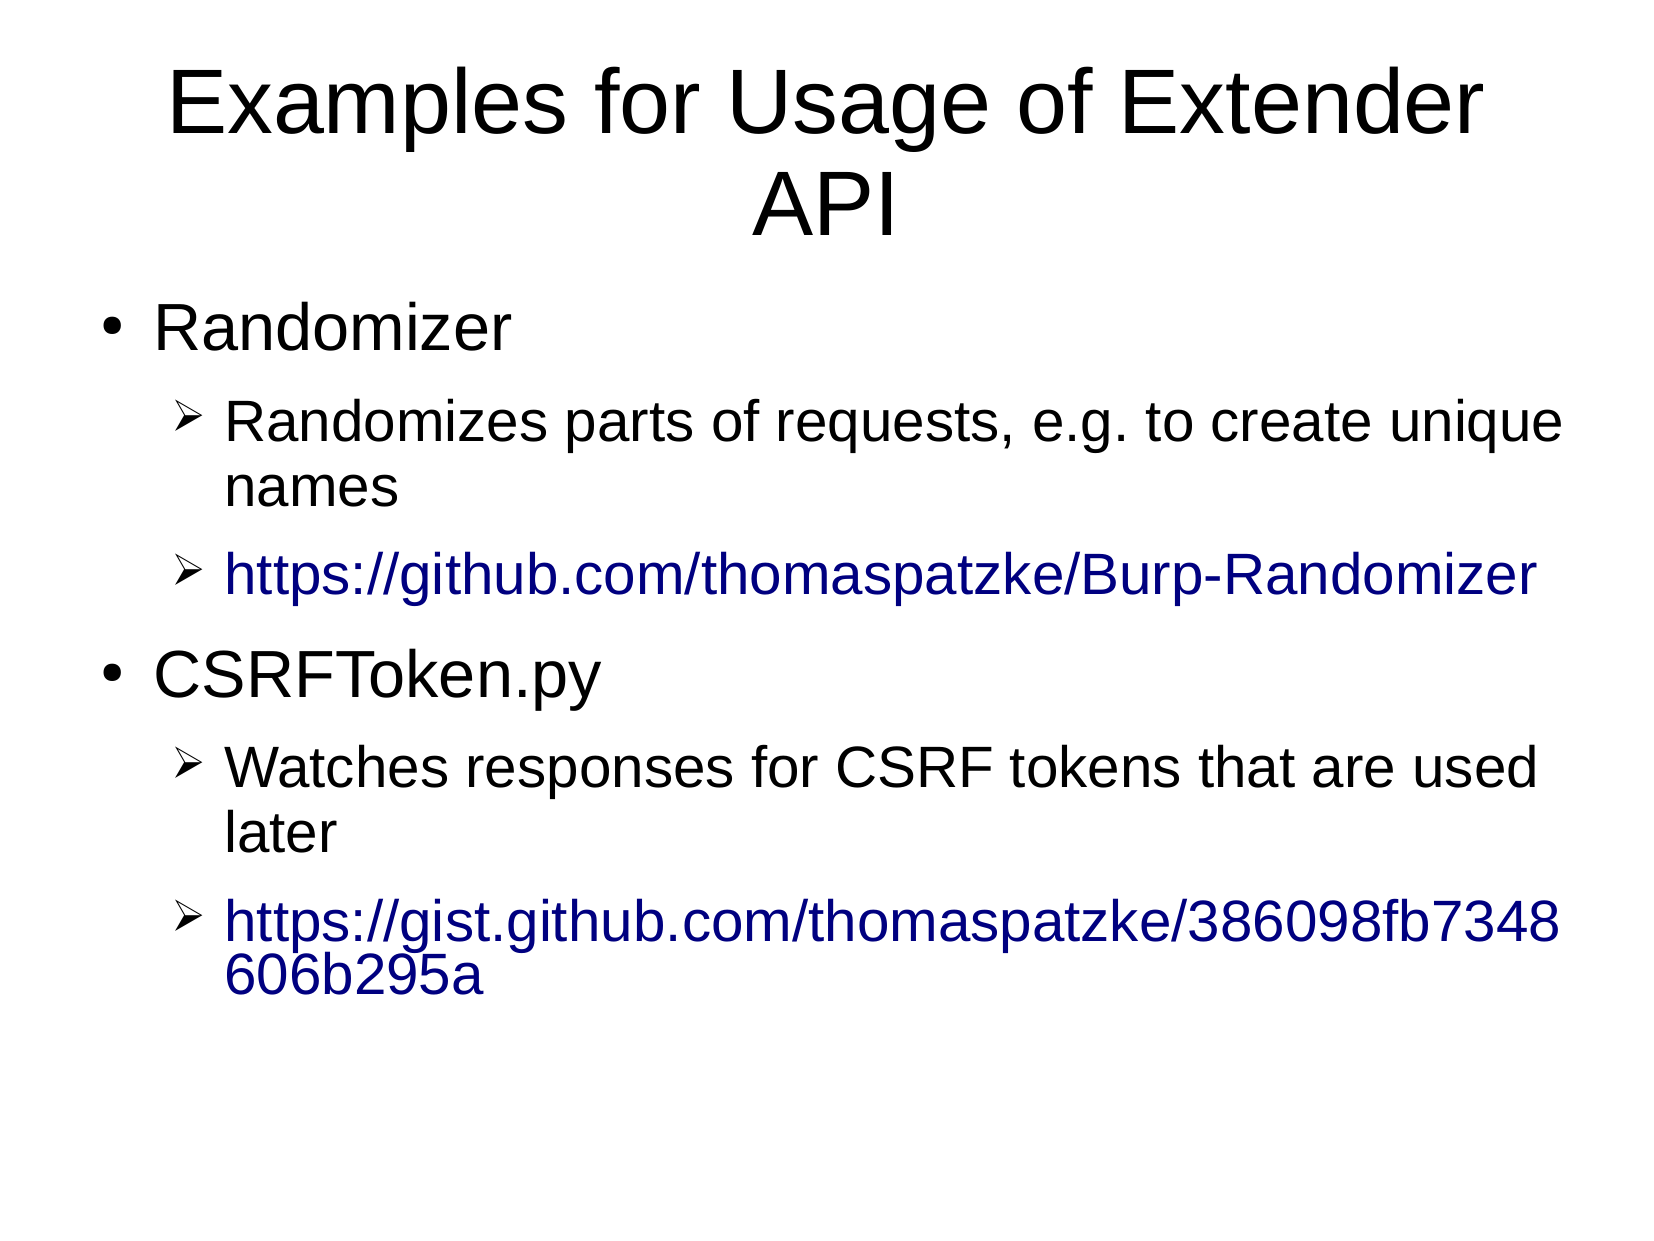

# Examples for Usage of Extender API
Randomizer
Randomizes parts of requests, e.g. to create unique names
https://github.com/thomaspatzke/Burp-Randomizer
CSRFToken.py
Watches responses for CSRF tokens that are used later
https://gist.github.com/thomaspatzke/386098fb7348606b295a